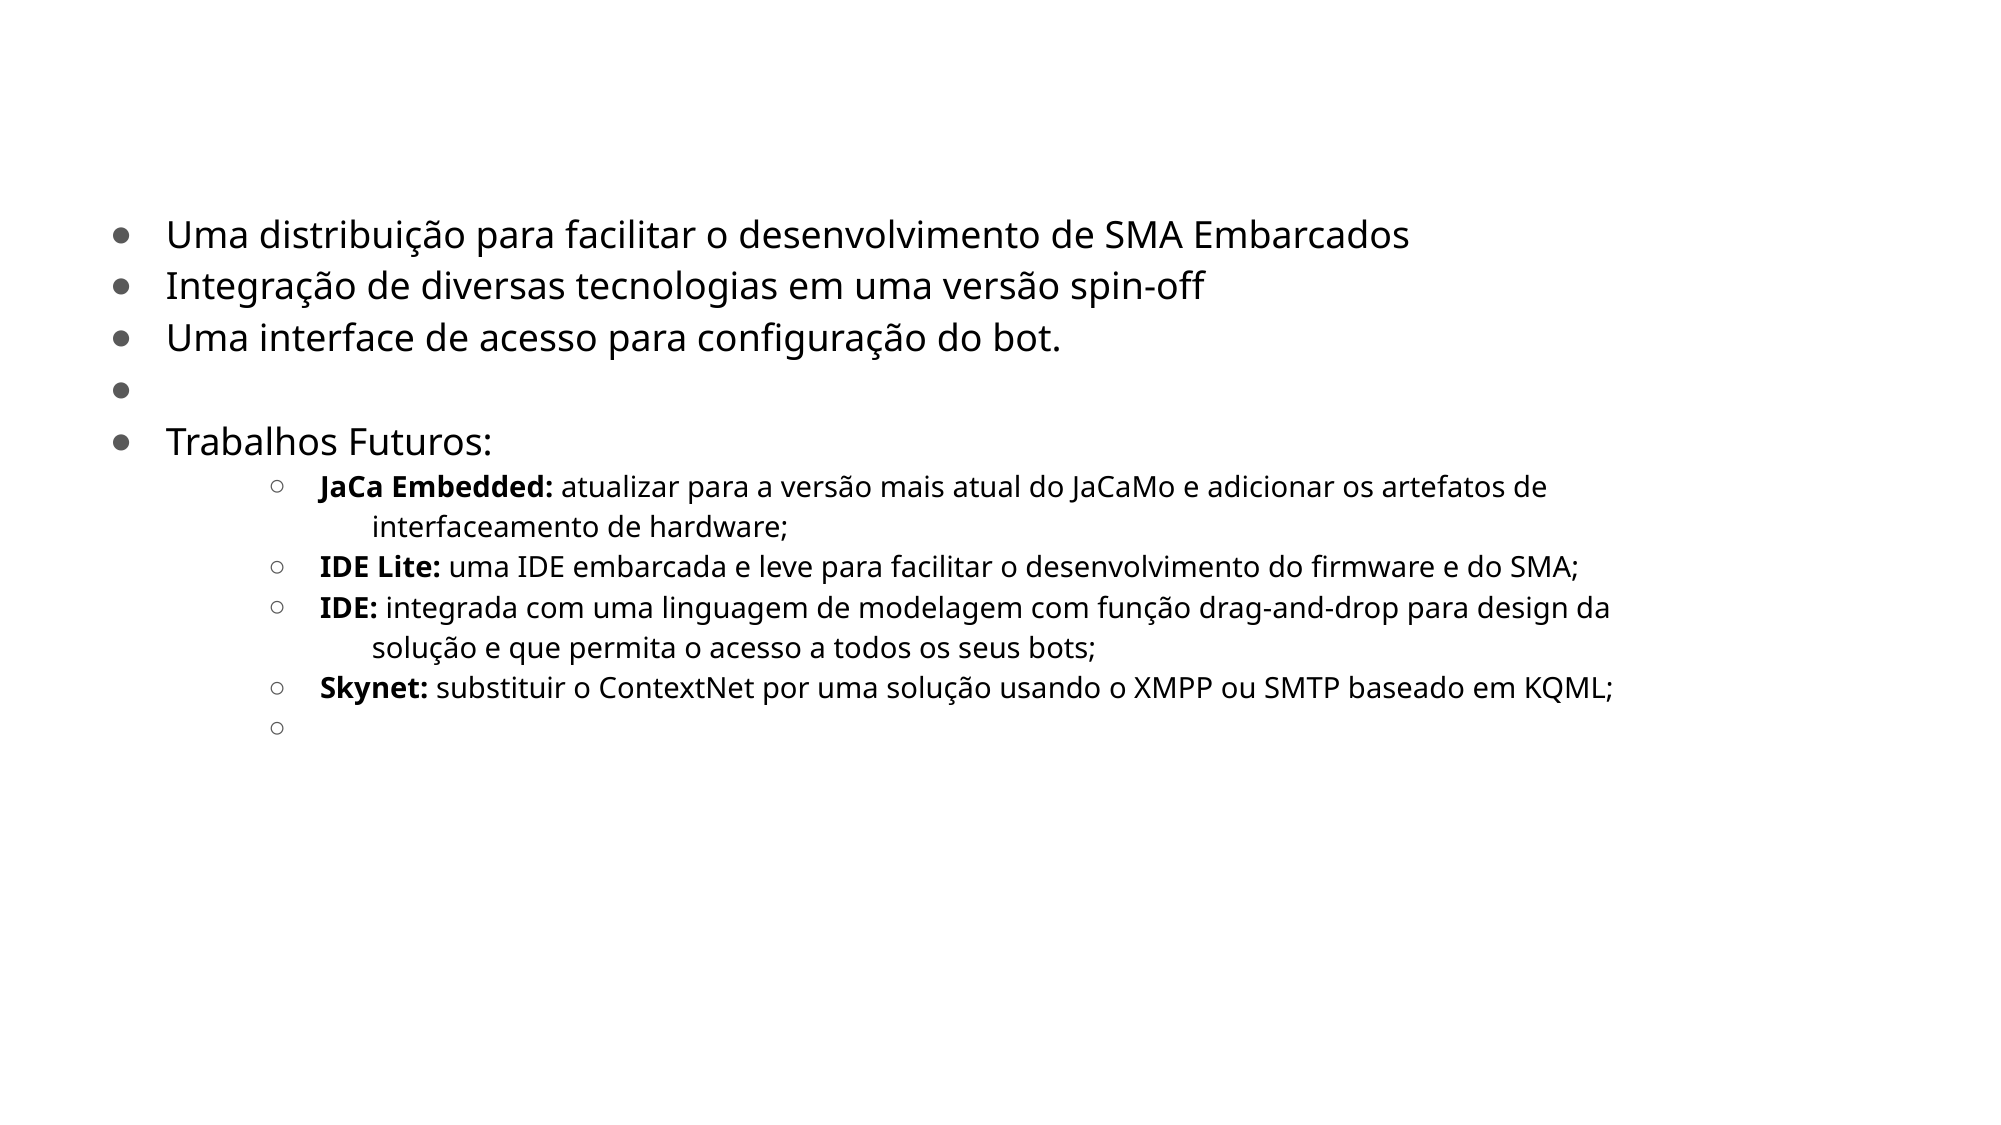

Conclusão
Uma distribuição para facilitar o desenvolvimento de SMA Embarcados
Integração de diversas tecnologias em uma versão spin-off
Uma interface de acesso para configuração do bot.
Trabalhos Futuros:
JaCa Embedded: atualizar para a versão mais atual do JaCaMo e adicionar os artefatos de interfaceamento de hardware;
IDE Lite: uma IDE embarcada e leve para facilitar o desenvolvimento do firmware e do SMA;
IDE: integrada com uma linguagem de modelagem com função drag-and-drop para design da solução e que permita o acesso a todos os seus bots;
Skynet: substituir o ContextNet por uma solução usando o XMPP ou SMTP baseado em KQML;